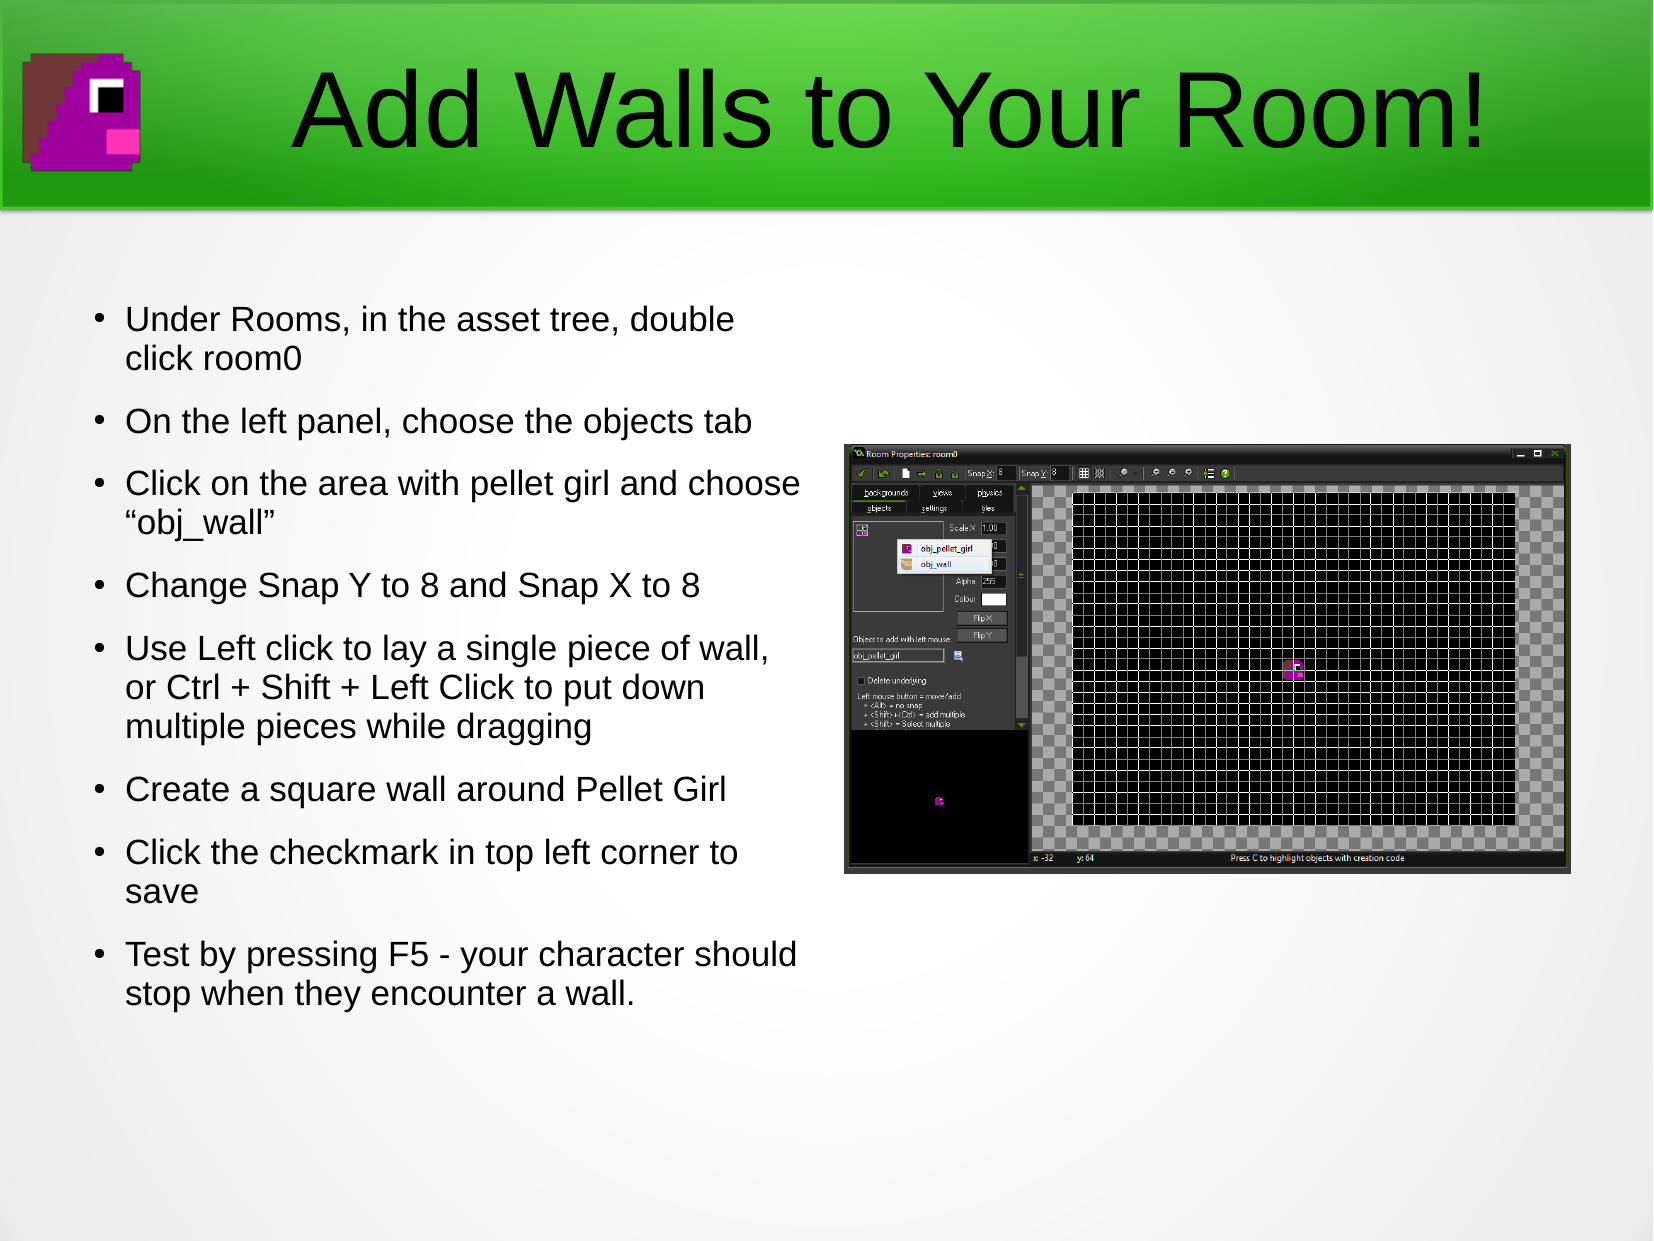

# Add Walls to Your Room!
Under Rooms, in the asset tree, double click room0
On the left panel, choose the objects tab
Click on the area with pellet girl and choose “obj_wall”
Change Snap Y to 8 and Snap X to 8
Use Left click to lay a single piece of wall, or Ctrl + Shift + Left Click to put down multiple pieces while dragging
Create a square wall around Pellet Girl
Click the checkmark in top left corner to save
Test by pressing F5 - your character should stop when they encounter a wall.